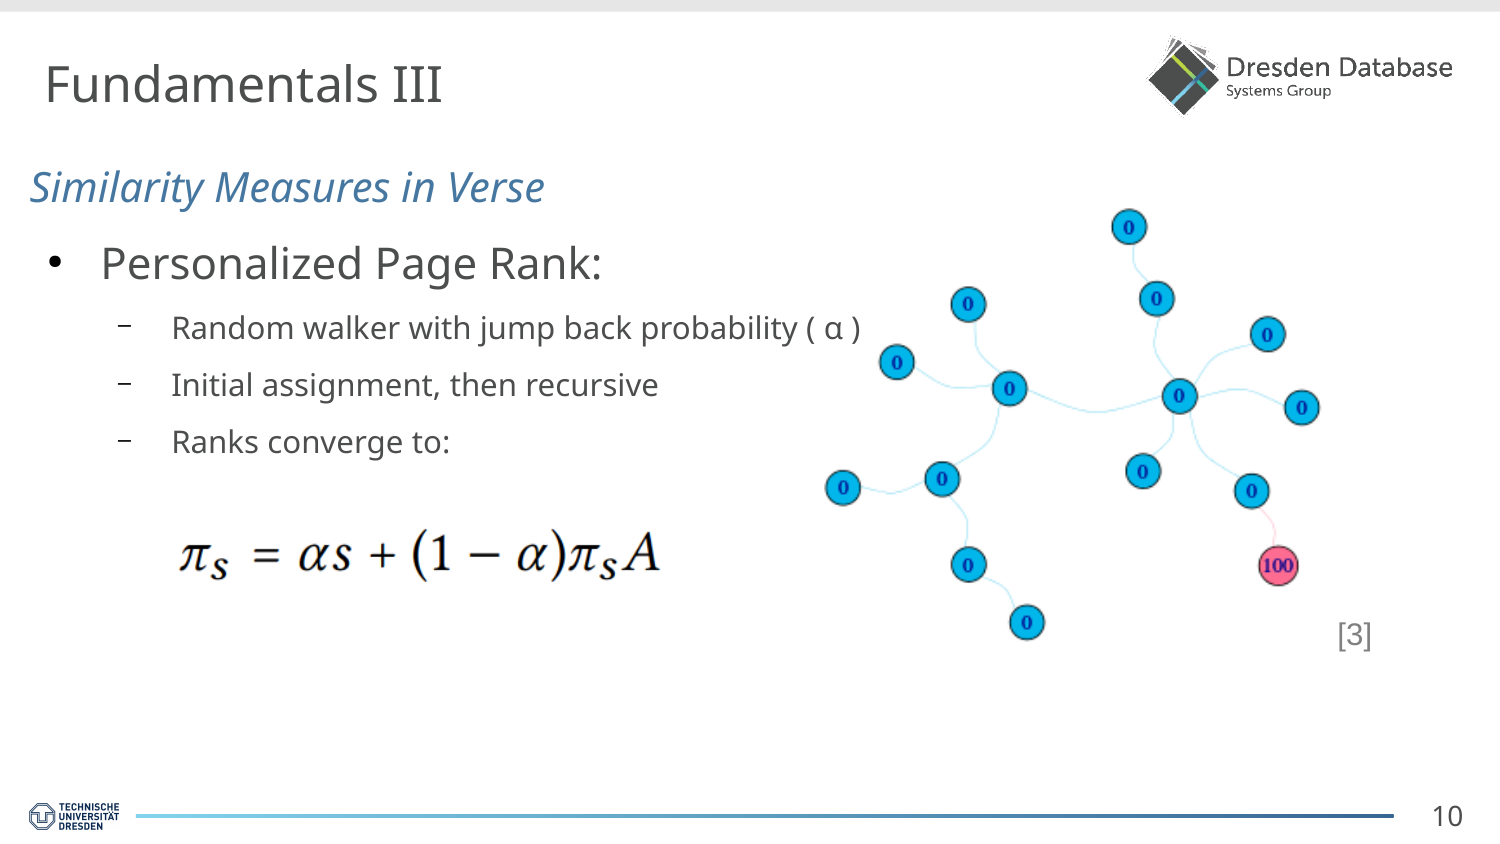

# Fundamentals III
Similarity Measures in Verse
Personalized Page Rank:
Random walker with jump back probability ( α )
Initial assignment, then recursive
Ranks converge to:
[3]